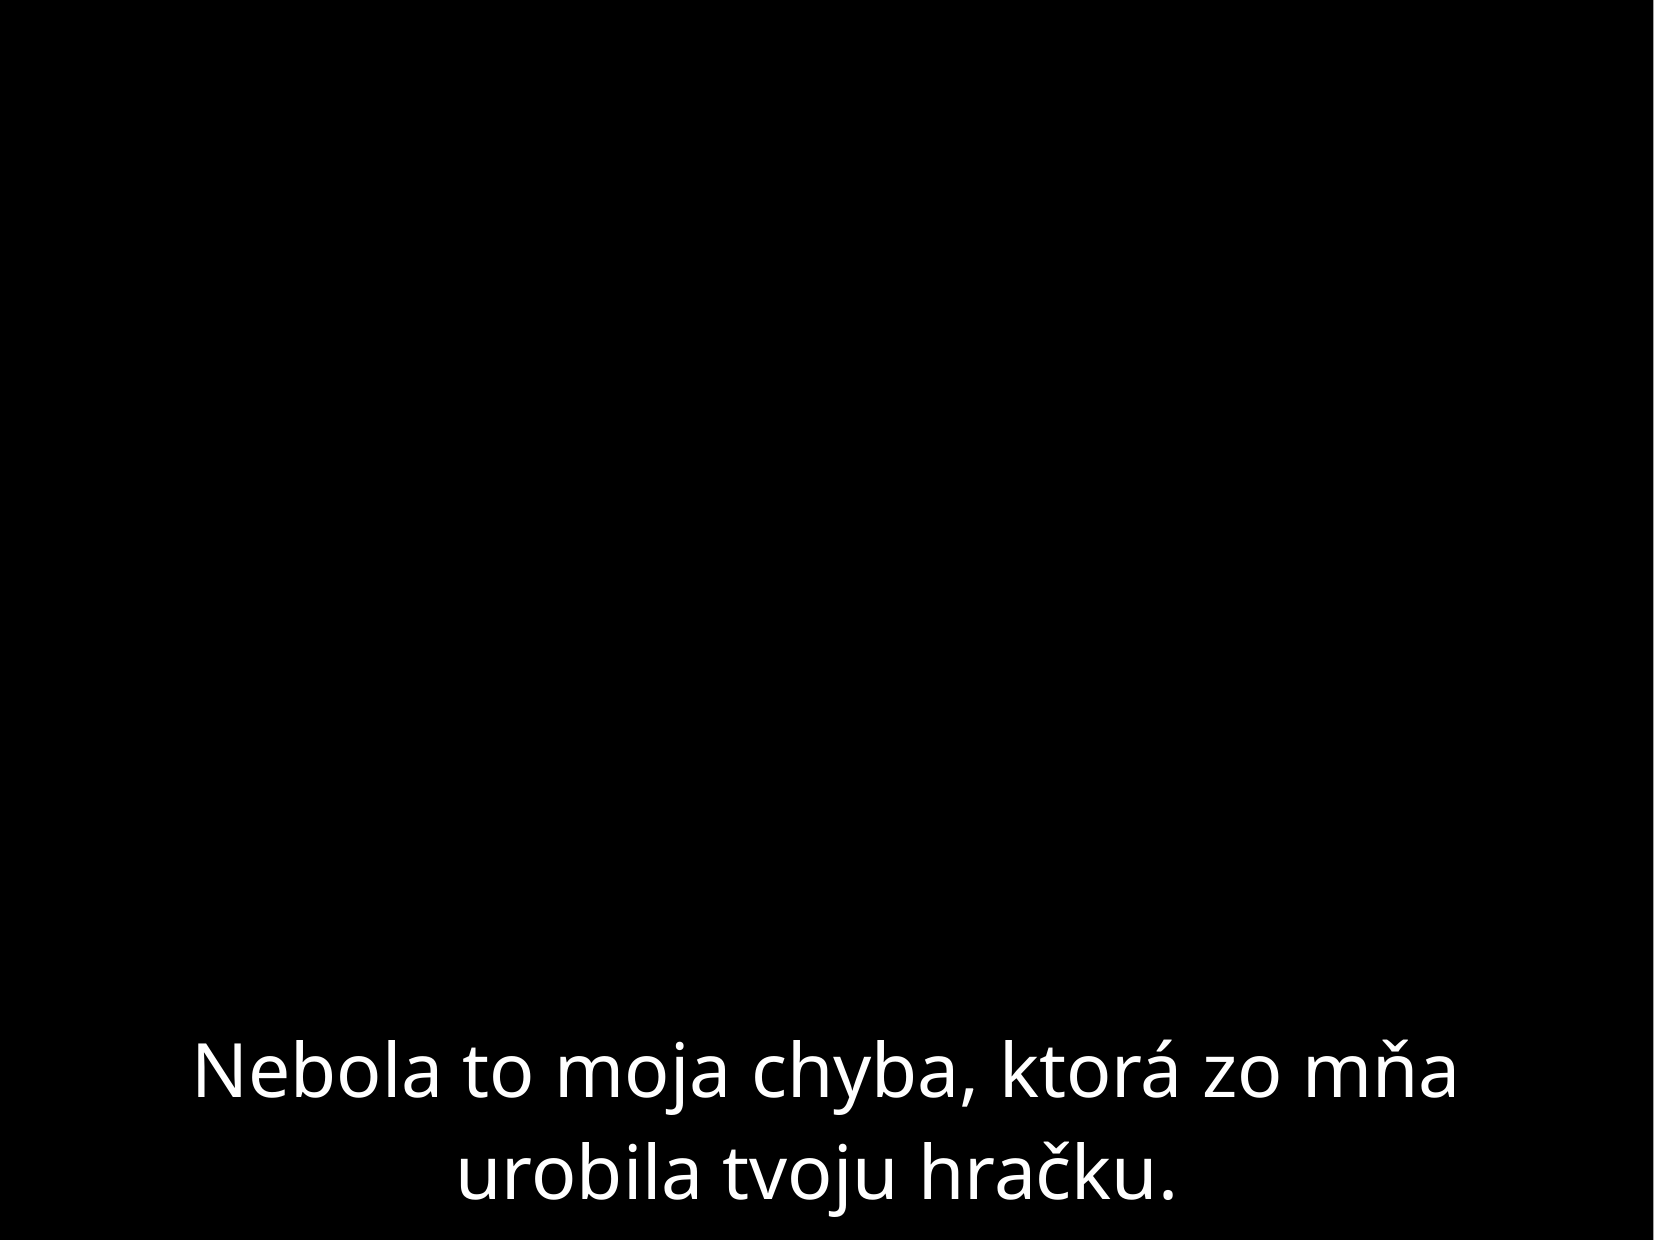

# Nebola to moja chyba, ktorá zo mňa urobila tvoju hračku.